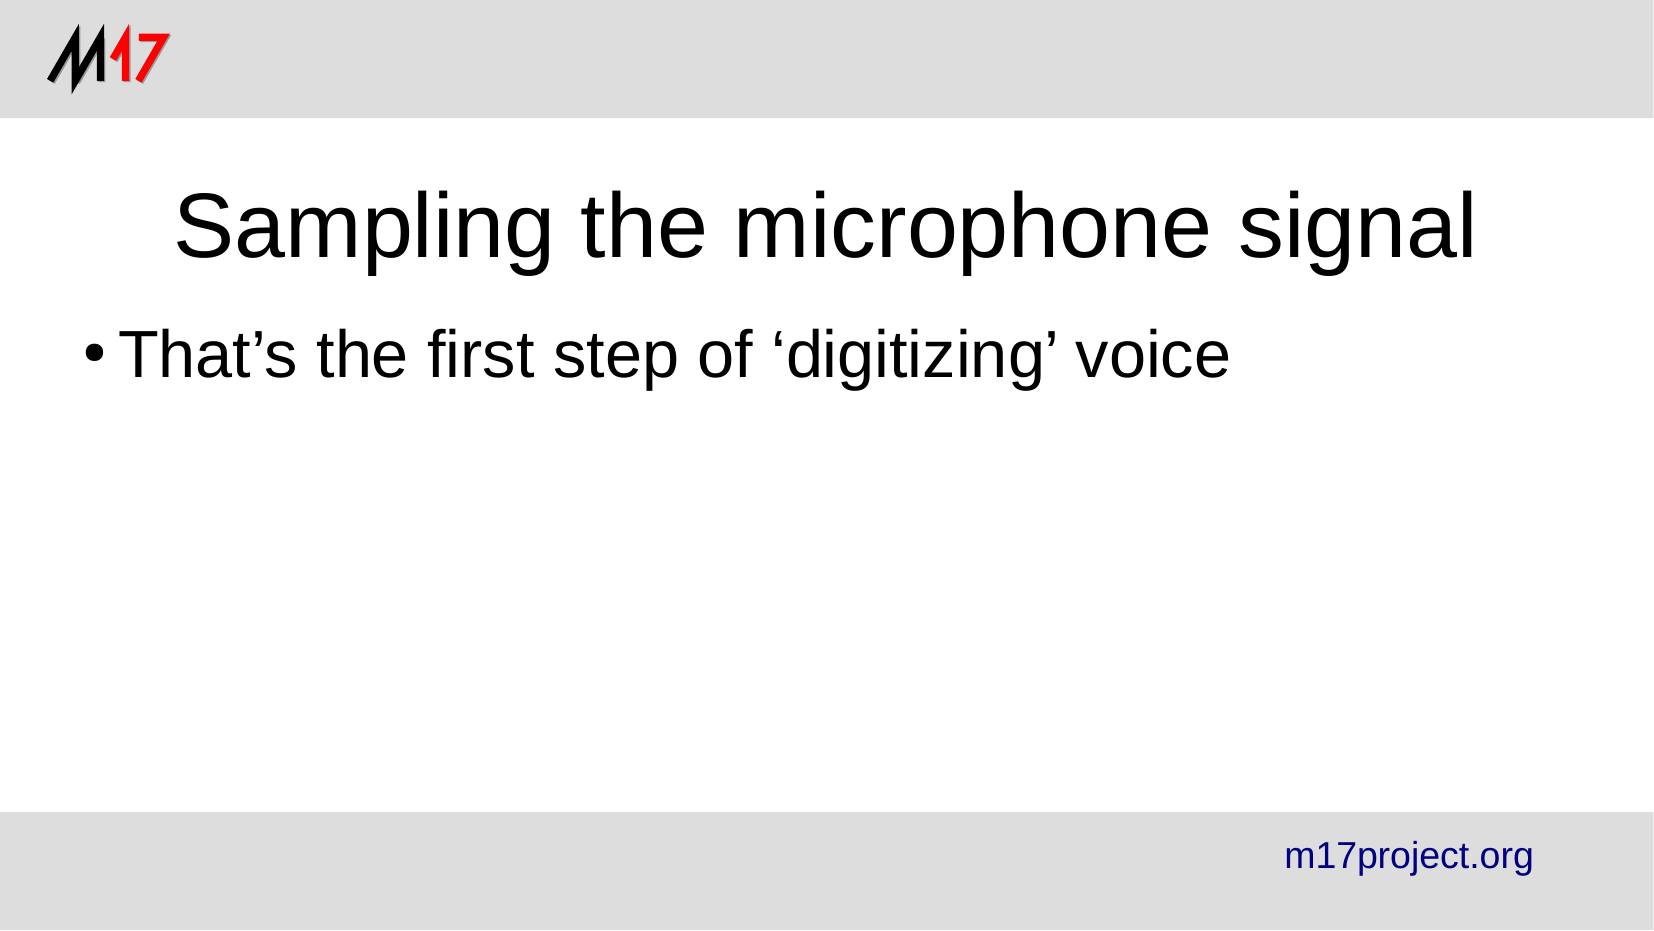

# Sampling the microphone signal
That’s the first step of ‘digitizing’ voice
m17project.org